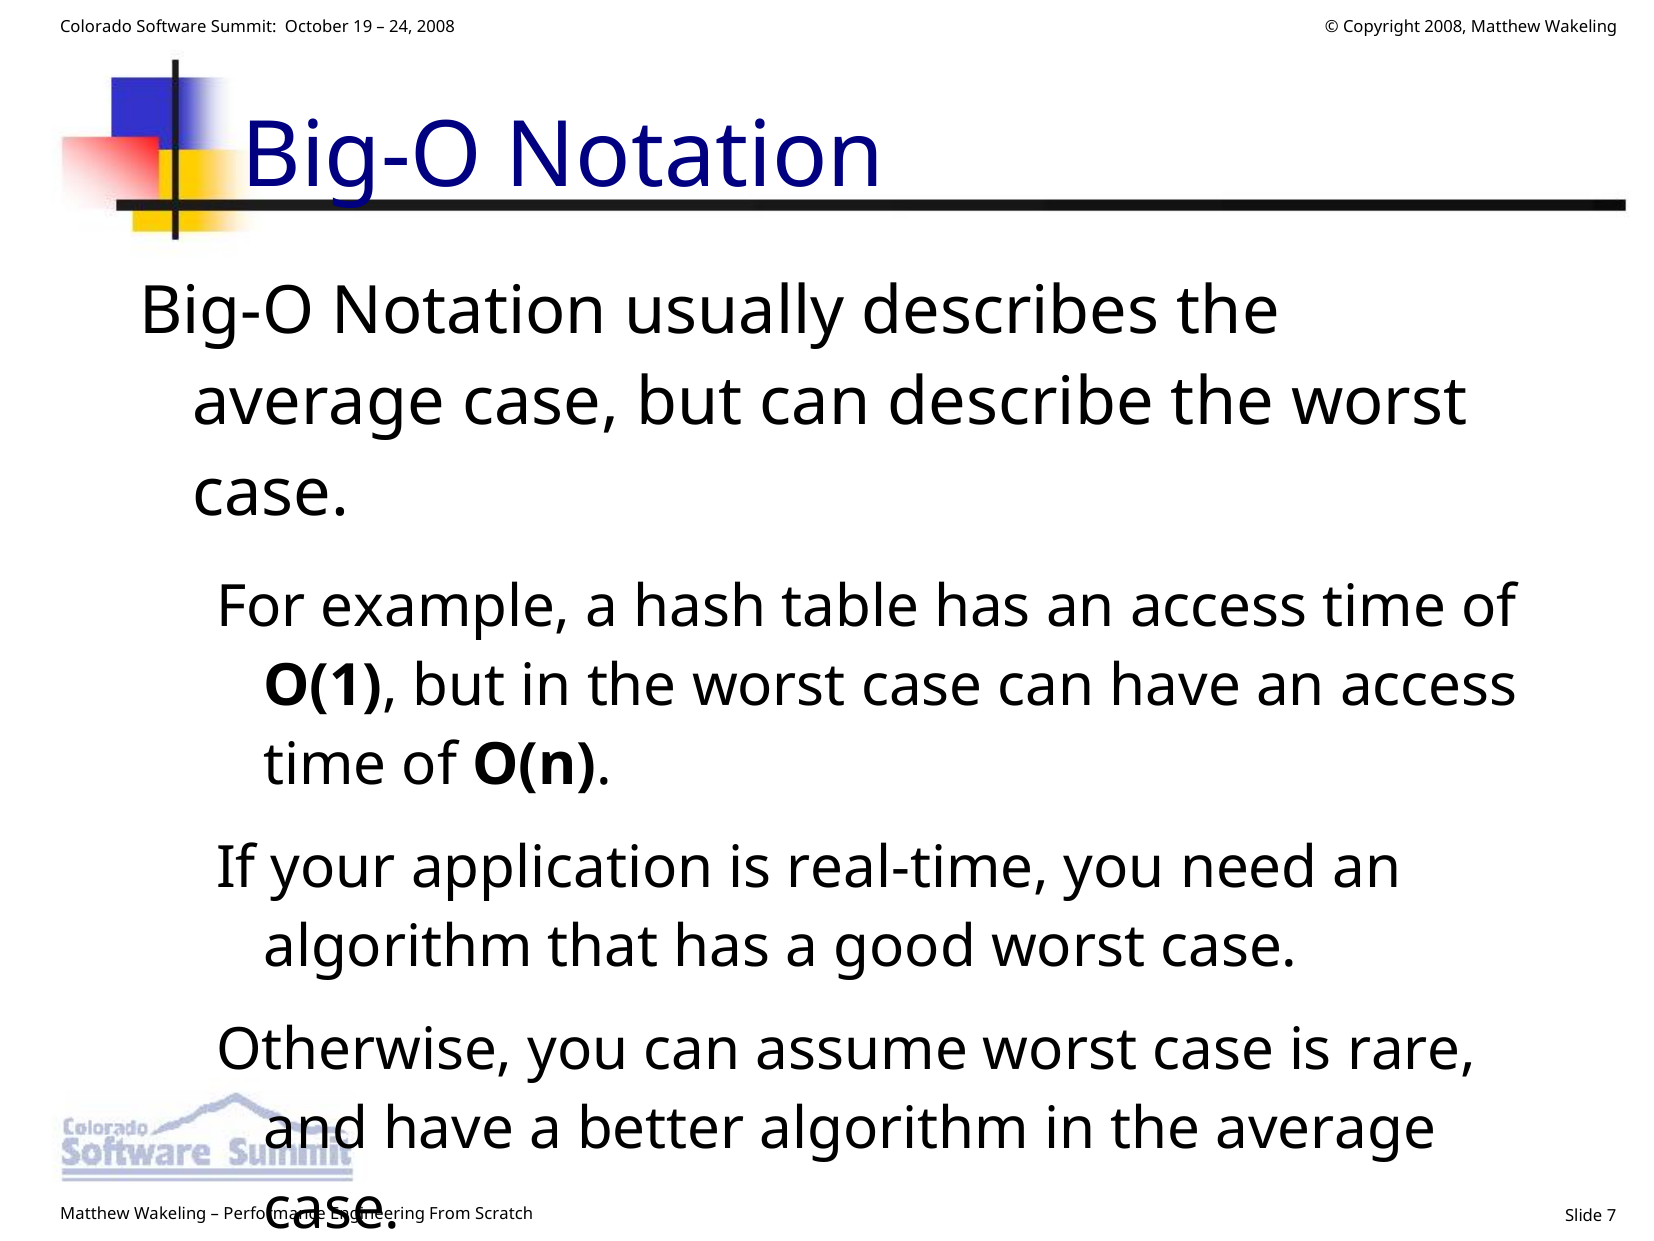

# Big-O Notation
Big-O Notation usually describes the average case, but can describe the worst case.
For example, a hash table has an access time of O(1), but in the worst case can have an access time of O(n).
If your application is real-time, you need an algorithm that has a good worst case.
Otherwise, you can assume worst case is rare, and have a better algorithm in the average case.